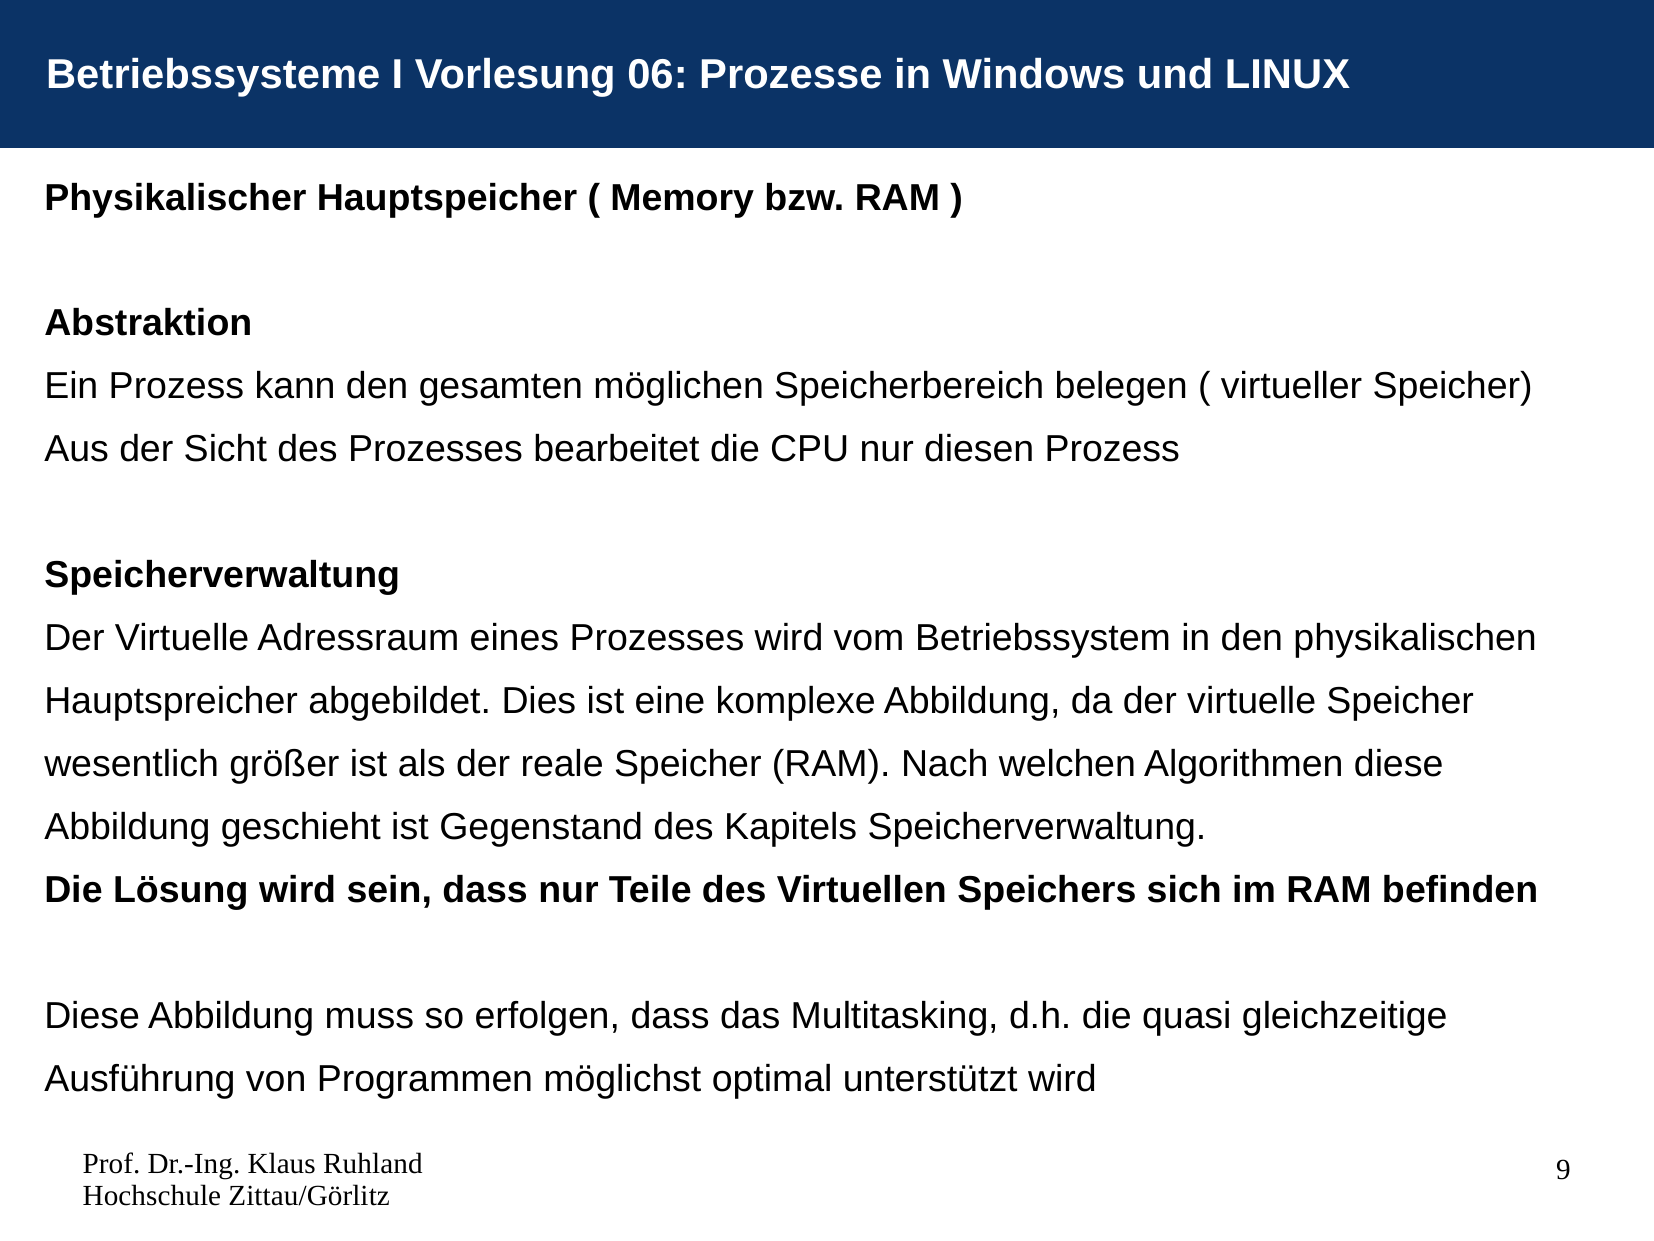

Physikalischer Hauptspeicher ( Memory bzw. RAM )
Abstraktion
Ein Prozess kann den gesamten möglichen Speicherbereich belegen ( virtueller Speicher) Aus der Sicht des Prozesses bearbeitet die CPU nur diesen Prozess
Speicherverwaltung
Der Virtuelle Adressraum eines Prozesses wird vom Betriebssystem in den physikalischen Hauptspreicher abgebildet. Dies ist eine komplexe Abbildung, da der virtuelle Speicher wesentlich größer ist als der reale Speicher (RAM). Nach welchen Algorithmen diese Abbildung geschieht ist Gegenstand des Kapitels Speicherverwaltung.
Die Lösung wird sein, dass nur Teile des Virtuellen Speichers sich im RAM befinden
Diese Abbildung muss so erfolgen, dass das Multitasking, d.h. die quasi gleichzeitige Ausführung von Programmen möglichst optimal unterstützt wird
9